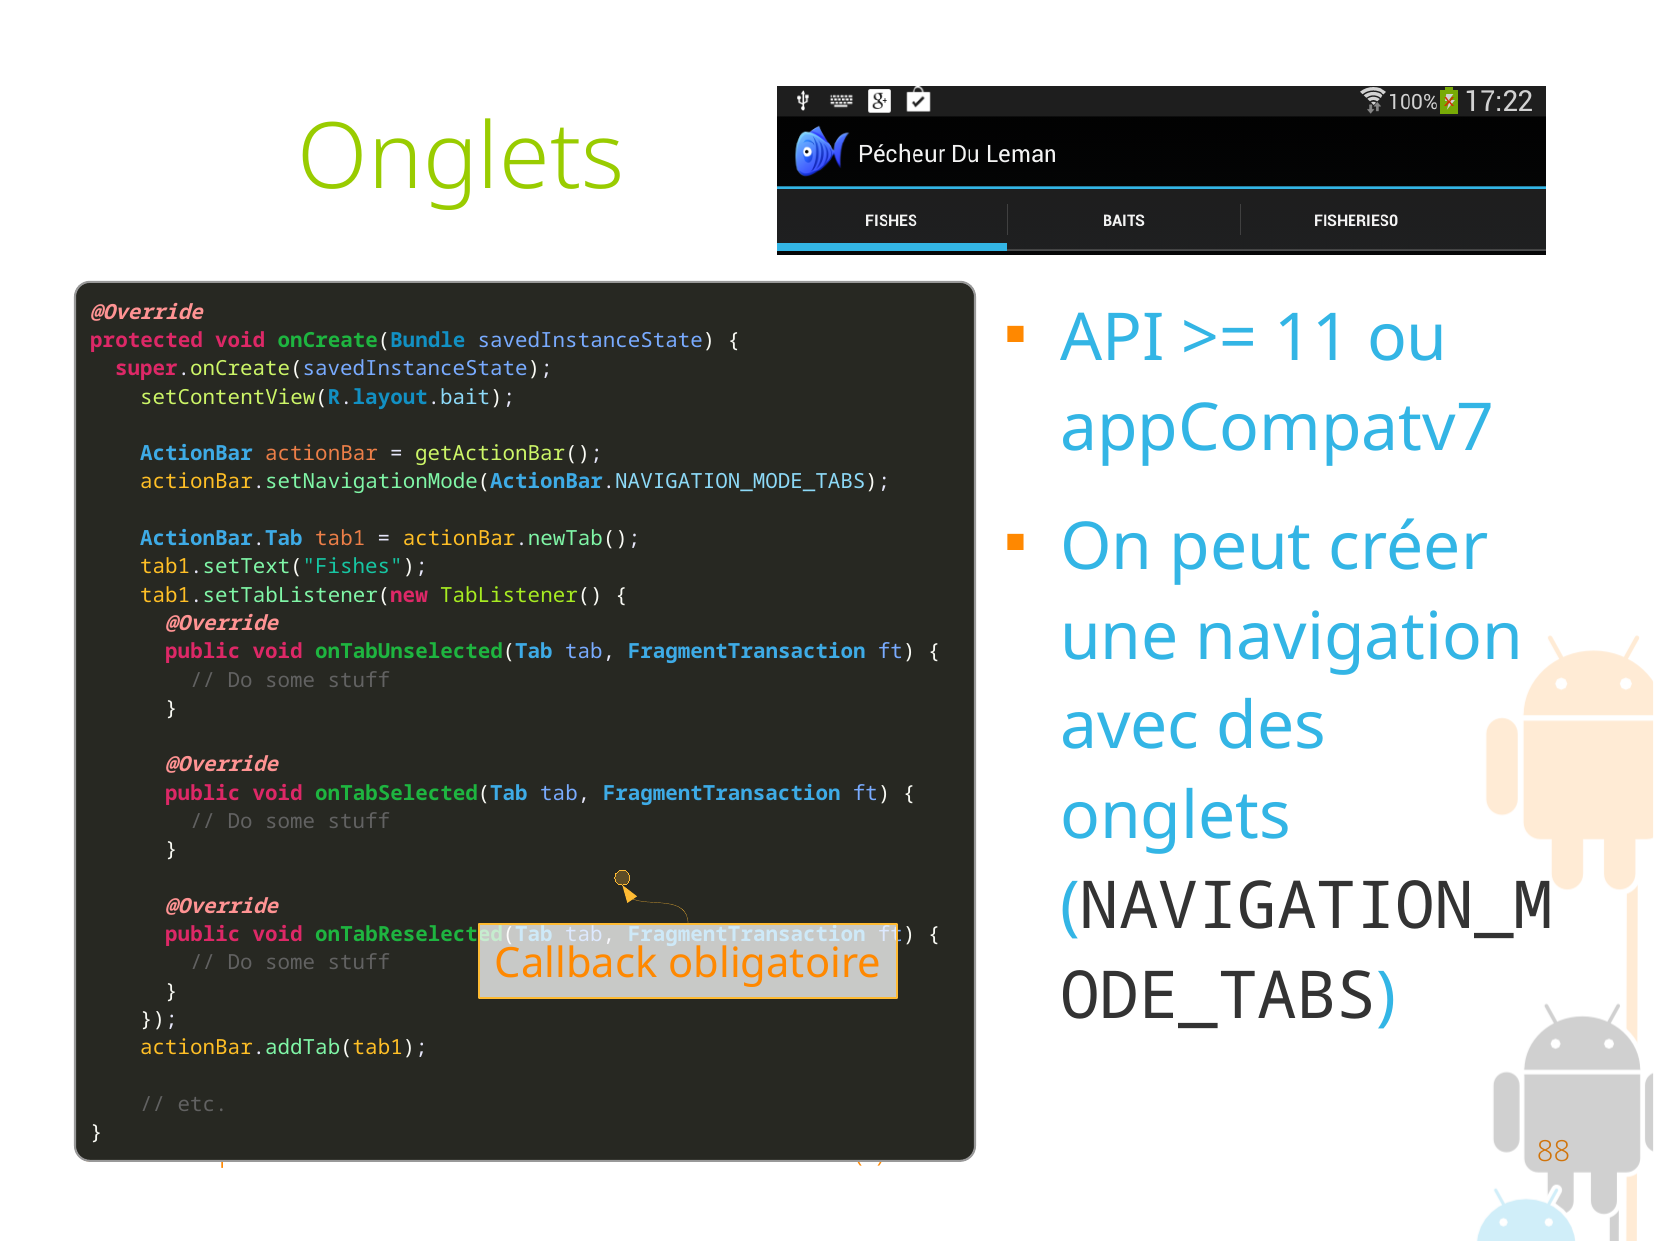

# Onglets
@Override
protected void onCreate(Bundle savedInstanceState) {
 super.onCreate(savedInstanceState);
 setContentView(R.layout.bait);
 ActionBar actionBar = getActionBar();
 actionBar.setNavigationMode(ActionBar.NAVIGATION_MODE_TABS);
 ActionBar.Tab tab1 = actionBar.newTab();
 tab1.setText("Fishes");
 tab1.setTabListener(new TabListener() {
 @Override
 public void onTabUnselected(Tab tab, FragmentTransaction ft) {
 // Do some stuff
 }
 @Override
 public void onTabSelected(Tab tab, FragmentTransaction ft) {
 // Do some stuff
 }
 @Override
 public void onTabReselected(Tab tab, FragmentTransaction ft) {
 // Do some stuff
 }
 });
 actionBar.addTab(tab1);
 // etc.
}
API >= 11 ou appCompatv7
On peut créer une navigation avec des onglets (NAVIGATION_MODE_TABS)
Callback obligatoire
session sept 2016
Yann Caron (c) 2014
88